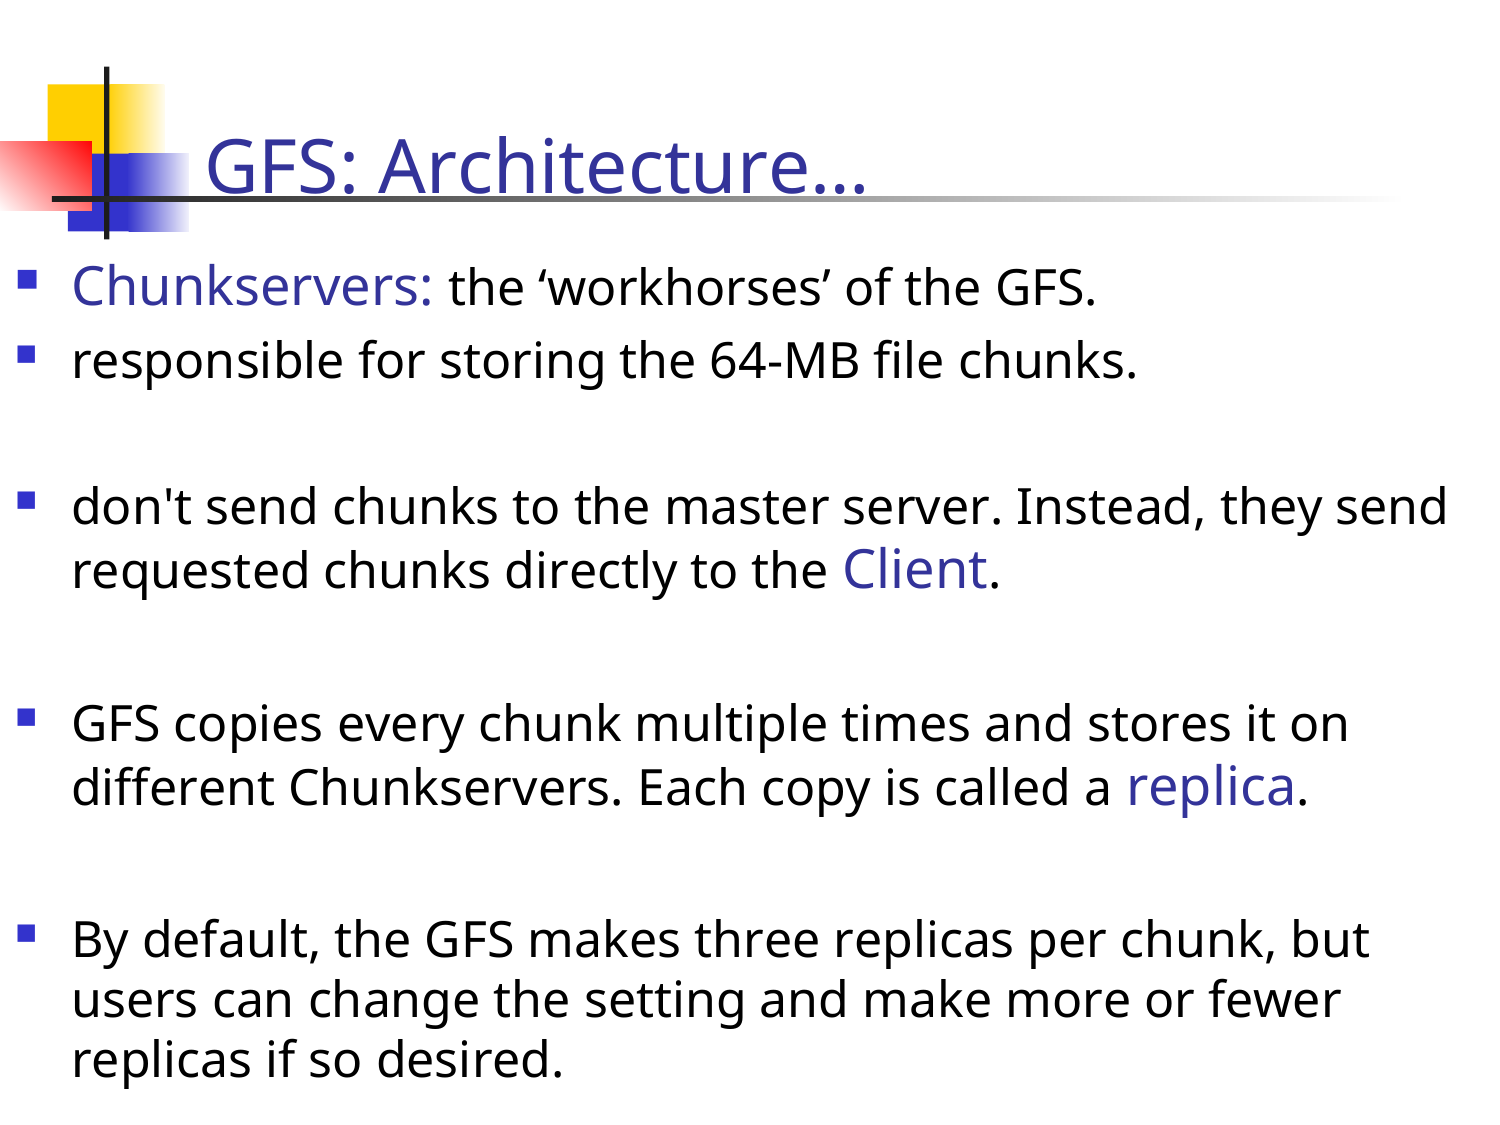

GFS: Architecture…
Chunkservers: the ‘workhorses’ of the GFS.
responsible for storing the 64-MB file chunks.
don't send chunks to the master server. Instead, they send requested chunks directly to the Client.
GFS copies every chunk multiple times and stores it on different Chunkservers. Each copy is called a replica.
By default, the GFS makes three replicas per chunk, but users can change the setting and make more or fewer replicas if so desired.